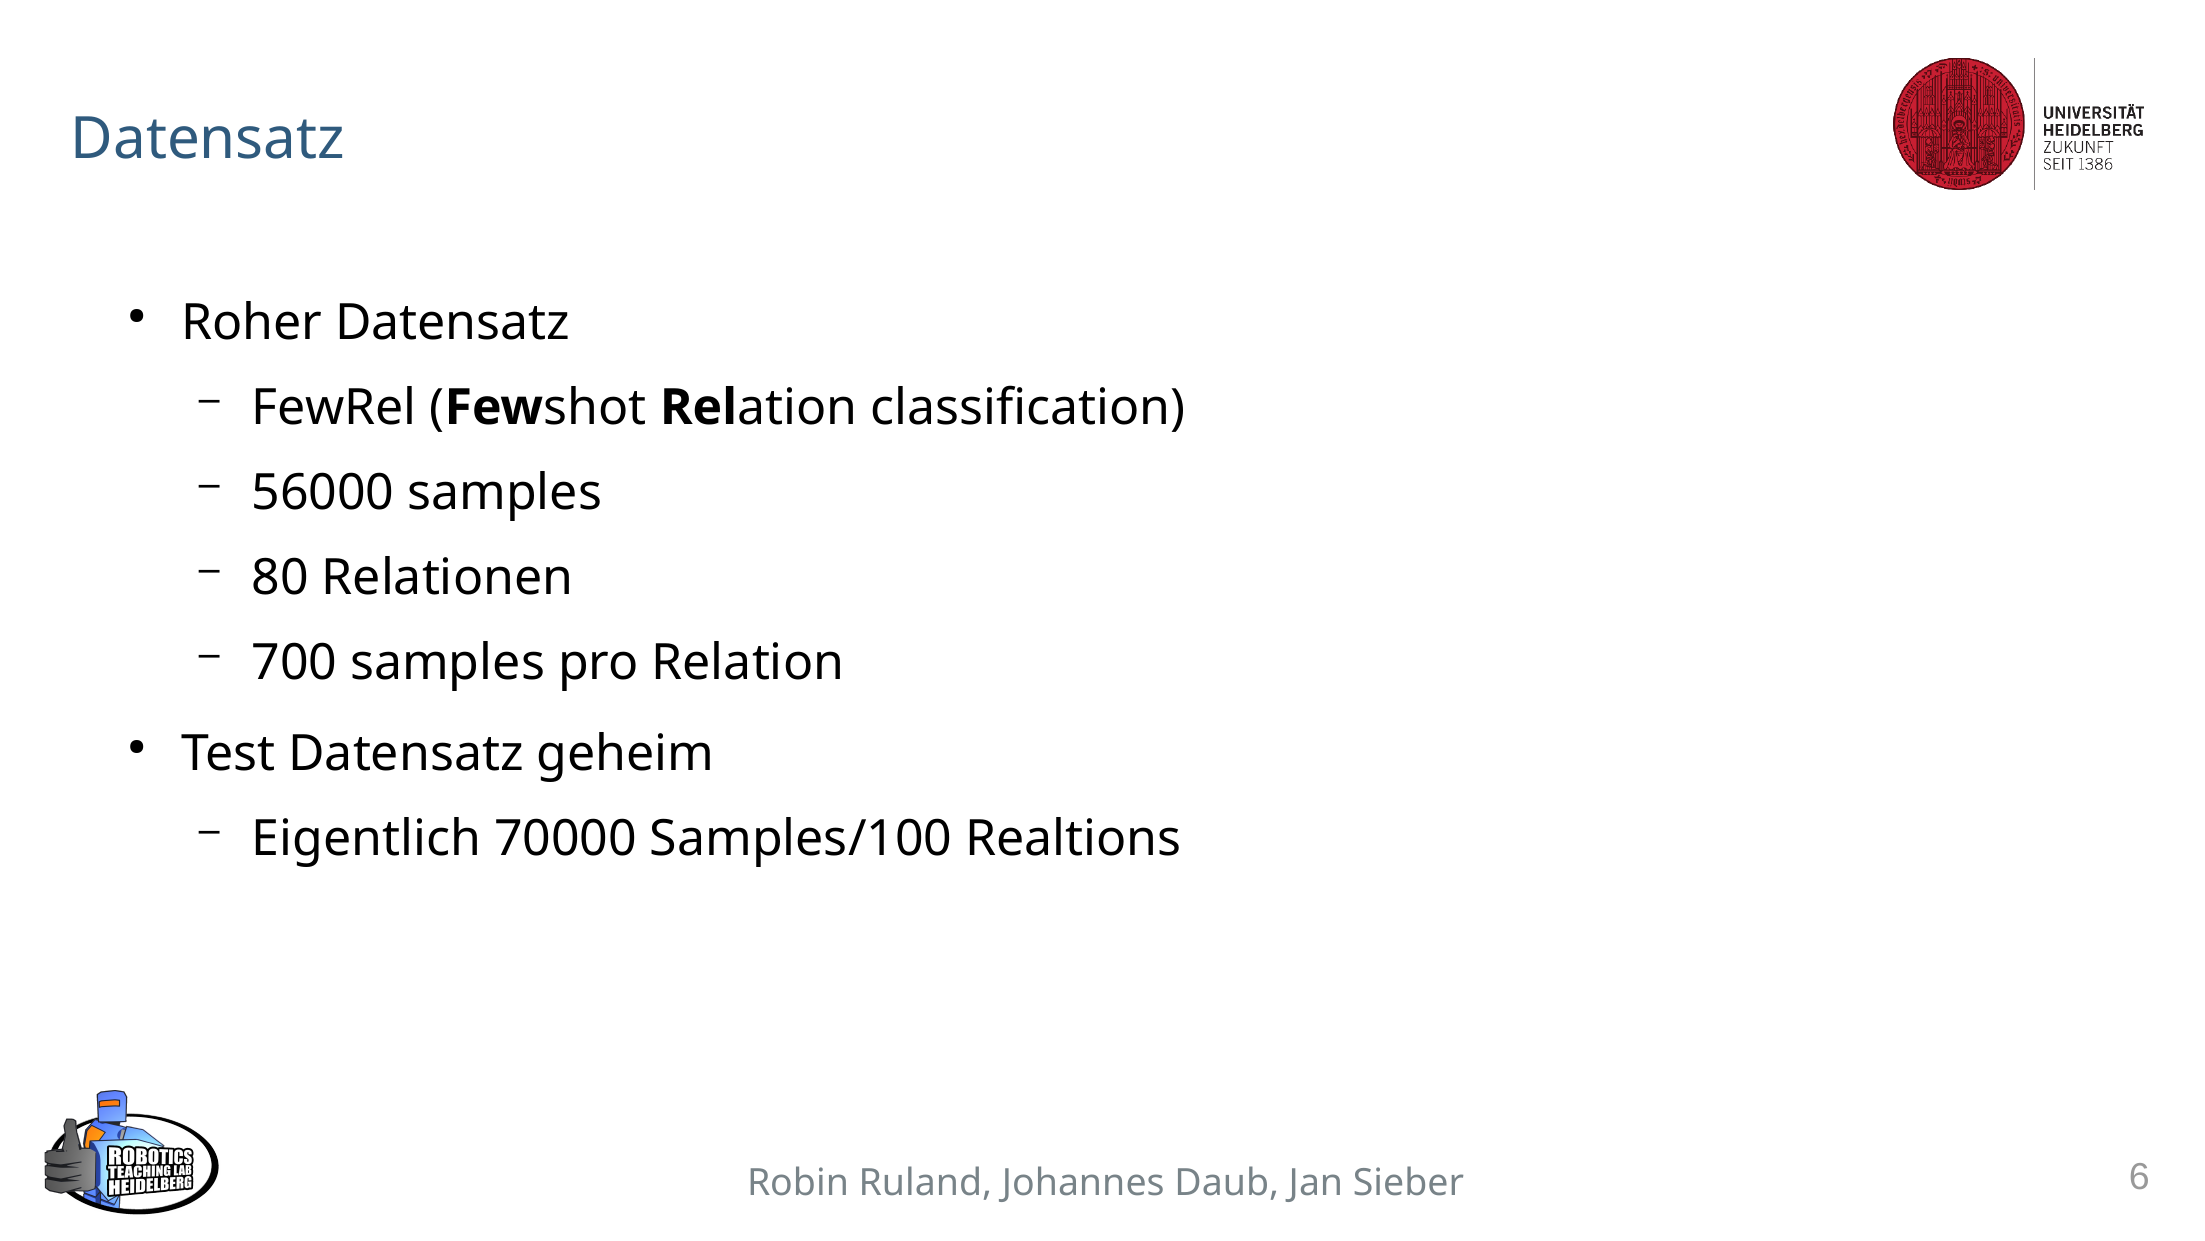

# Datensatz
Roher Datensatz
FewRel (Fewshot Relation classification)
56000 samples
80 Relationen
700 samples pro Relation
Test Datensatz geheim
Eigentlich 70000 Samples/100 Realtions